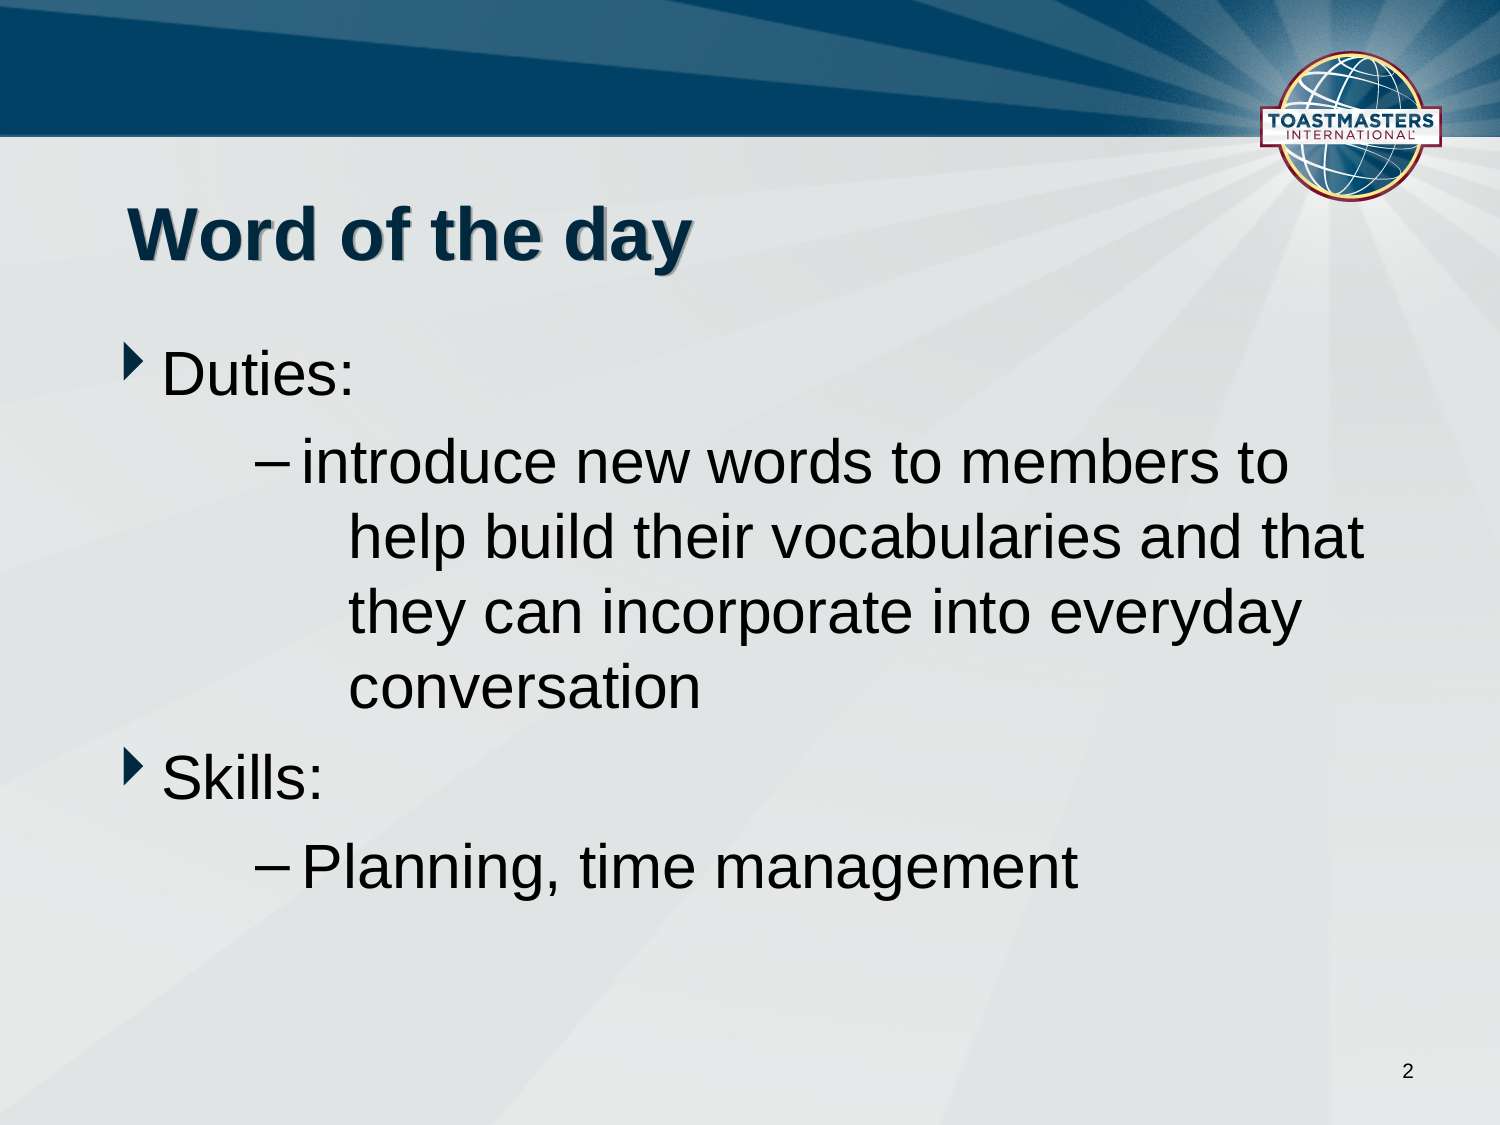

Word of the day
# Duties:
introduce new words to members to help build their vocabularies and that they can incorporate into everyday conversation
Skills:
Planning, time management
2